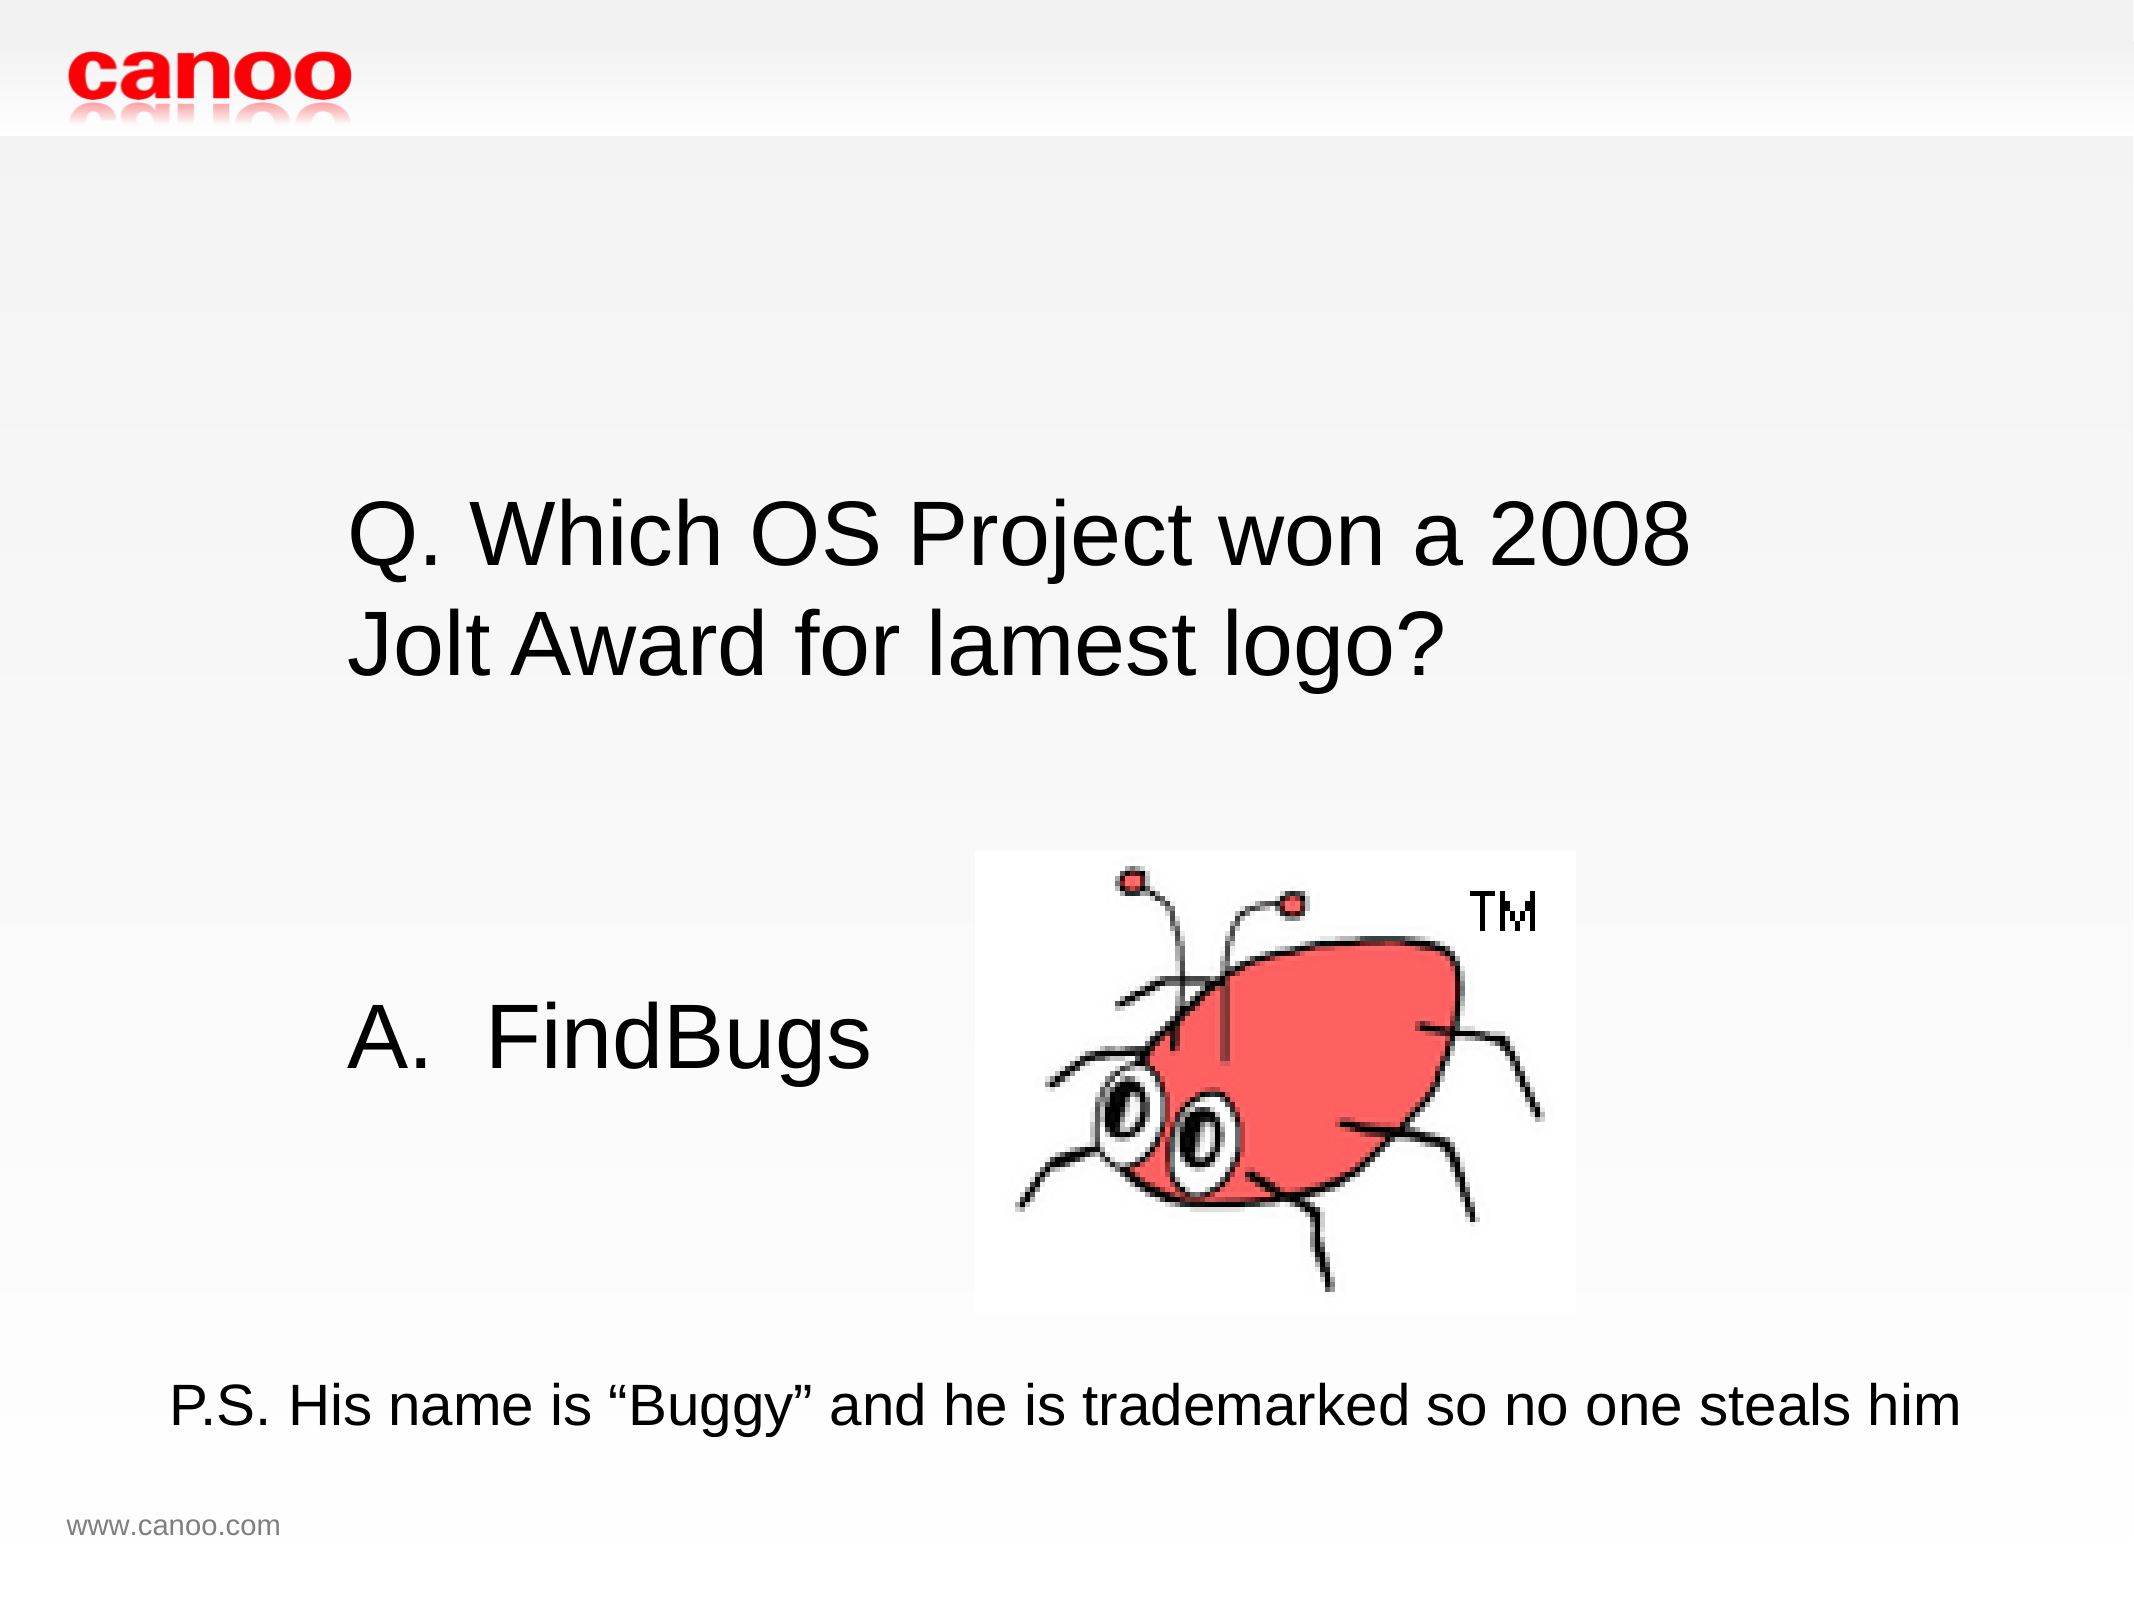

# Q. Which OS Project won a 2008 Jolt Award for lamest logo?
A. FindBugs
P.S. His name is “Buggy” and he is trademarked so no one steals him